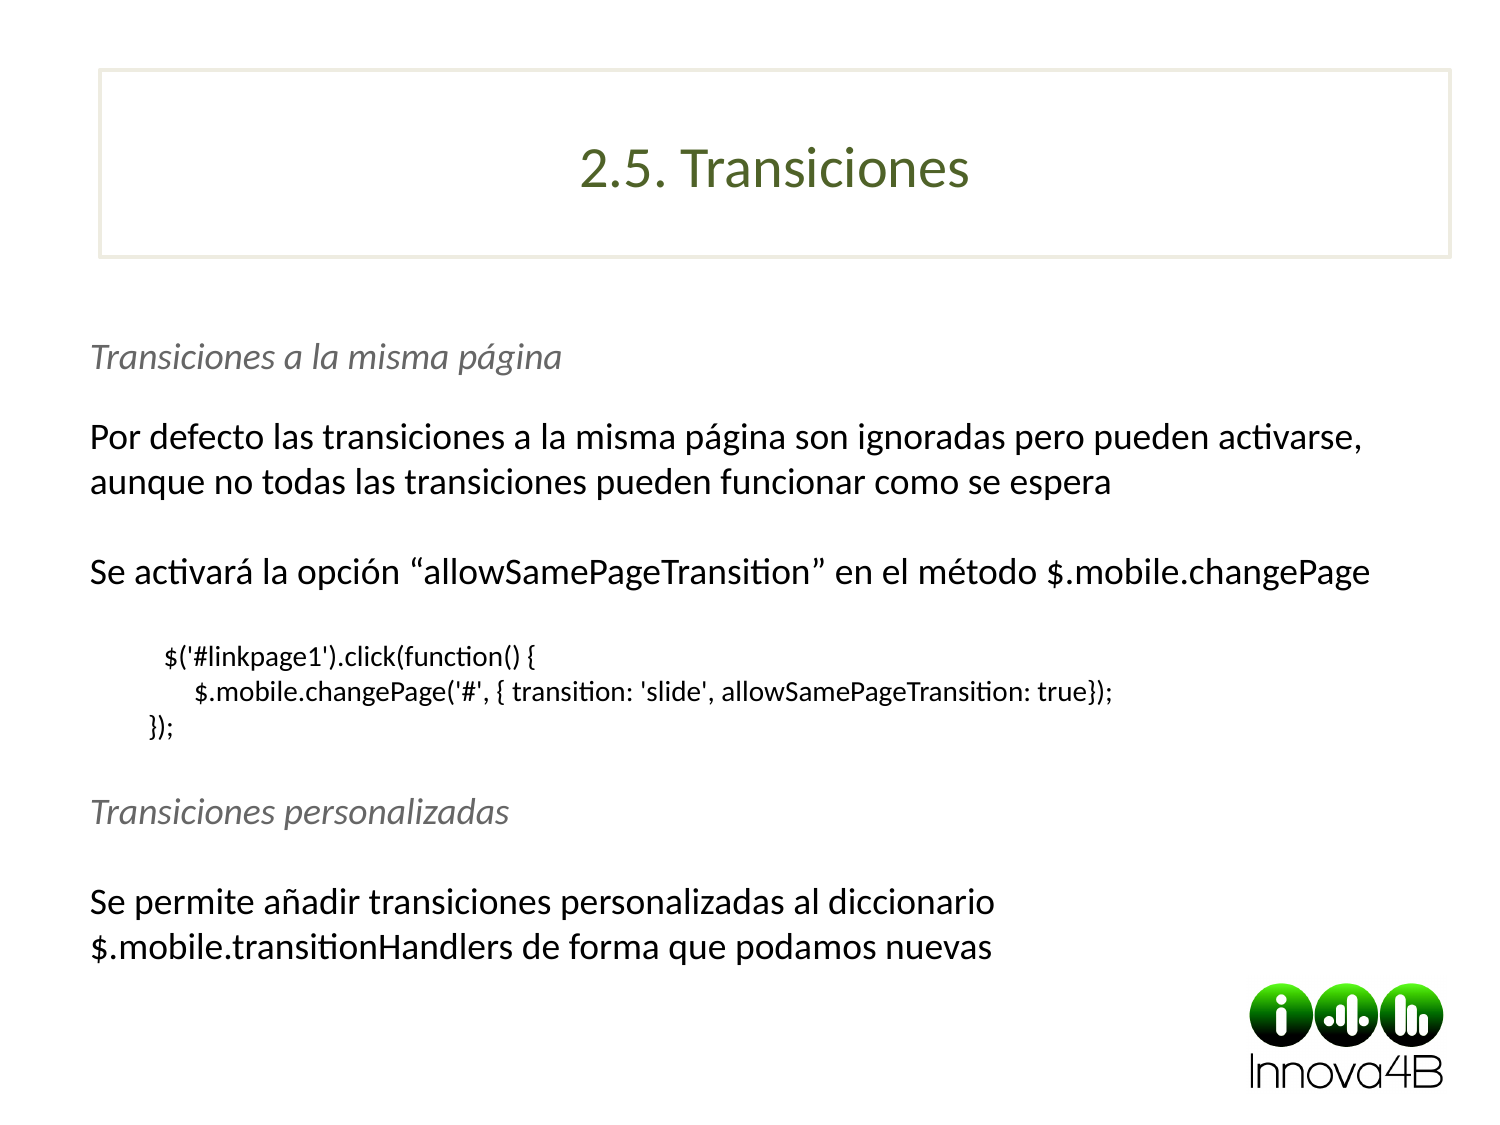

2.5. Transiciones
Transiciones a la misma página
Por defecto las transiciones a la misma página son ignoradas pero pueden activarse, aunque no todas las transiciones pueden funcionar como se espera
Se activará la opción “allowSamePageTransition” en el método $.mobile.changePage
	$('#linkpage1').click(function() {
 $.mobile.changePage('#', { transition: 'slide', allowSamePageTransition: true});
 });
Transiciones personalizadas
Se permite añadir transiciones personalizadas al diccionario $.mobile.transitionHandlers de forma que podamos nuevas